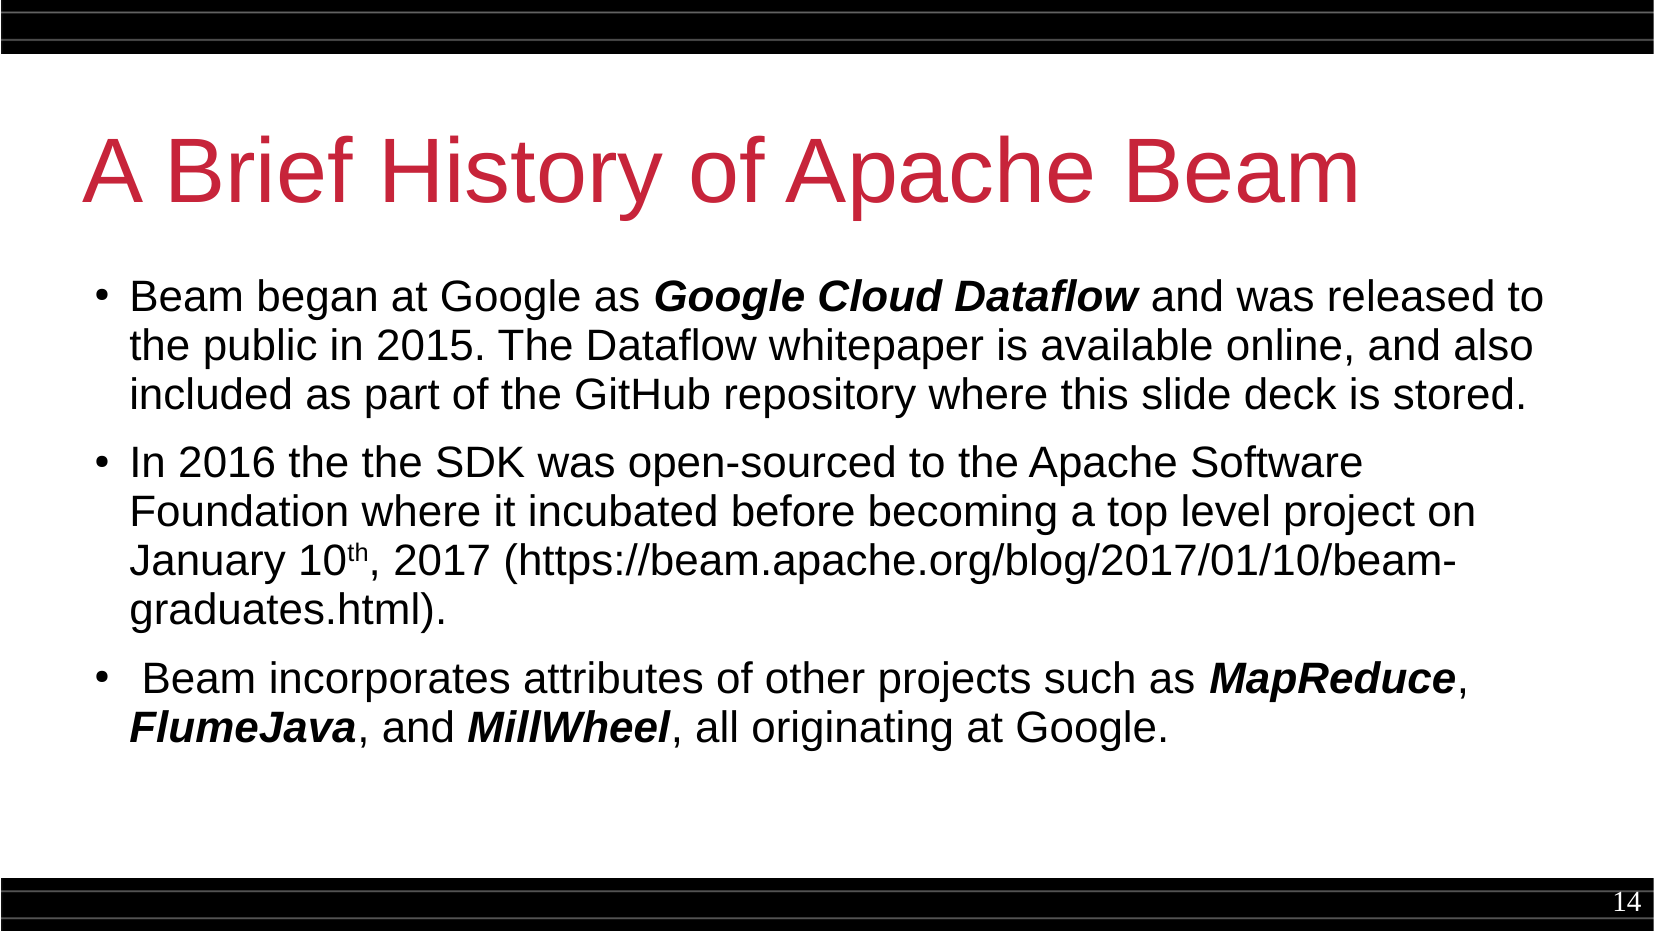

# A Brief History of Apache Beam
Beam began at Google as Google Cloud Dataflow and was released to the public in 2015. The Dataflow whitepaper is available online, and also included as part of the GitHub repository where this slide deck is stored.
In 2016 the the SDK was open-sourced to the Apache Software Foundation where it incubated before becoming a top level project on January 10th, 2017 (https://beam.apache.org/blog/2017/01/10/beam-graduates.html).
 Beam incorporates attributes of other projects such as MapReduce, FlumeJava, and MillWheel, all originating at Google.